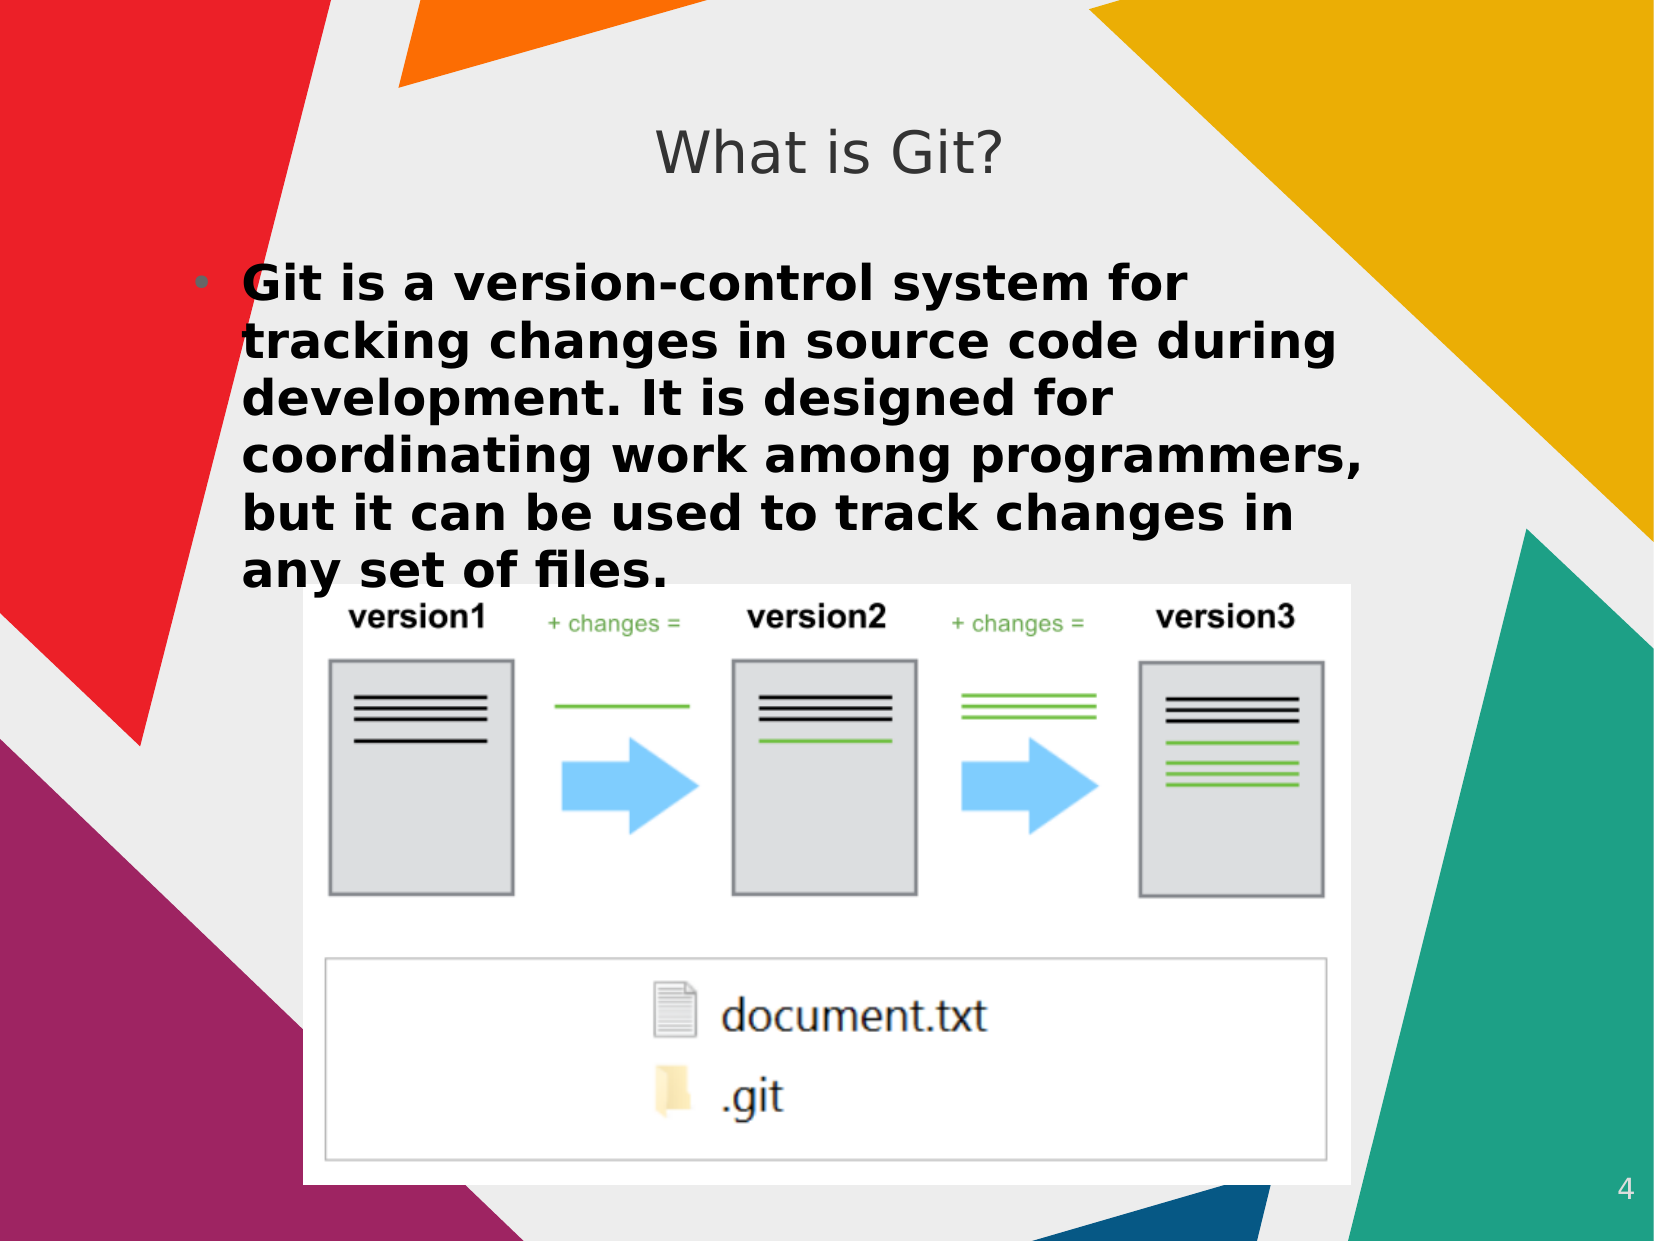

# What is Git?
Git is a version-control system for tracking changes in source code during development. It is designed for coordinating work among programmers, but it can be used to track changes in any set of files.
4